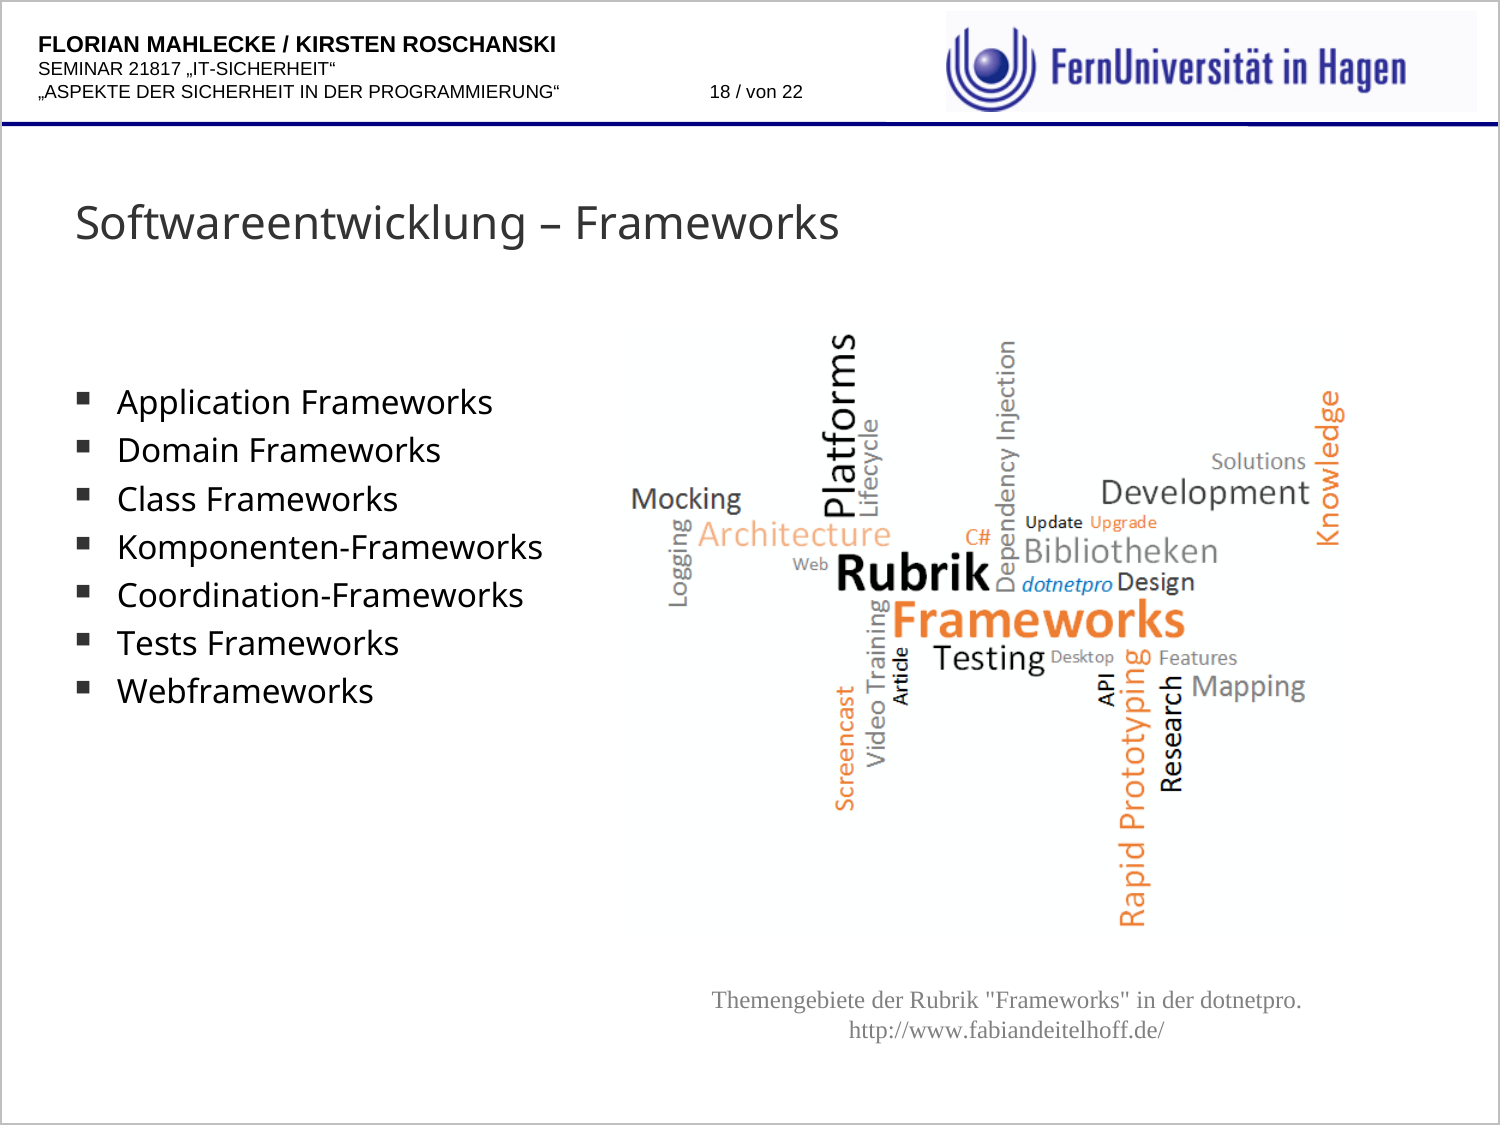

# Softwareentwicklung – Frameworks
Application Frameworks
Domain Frameworks
Class Frameworks
Komponenten-Frameworks
Coordination-Frameworks
Tests Frameworks
Webframeworks
Themengebiete der Rubrik "Frameworks" in der dotnetpro.
http://www.fabiandeitelhoff.de/